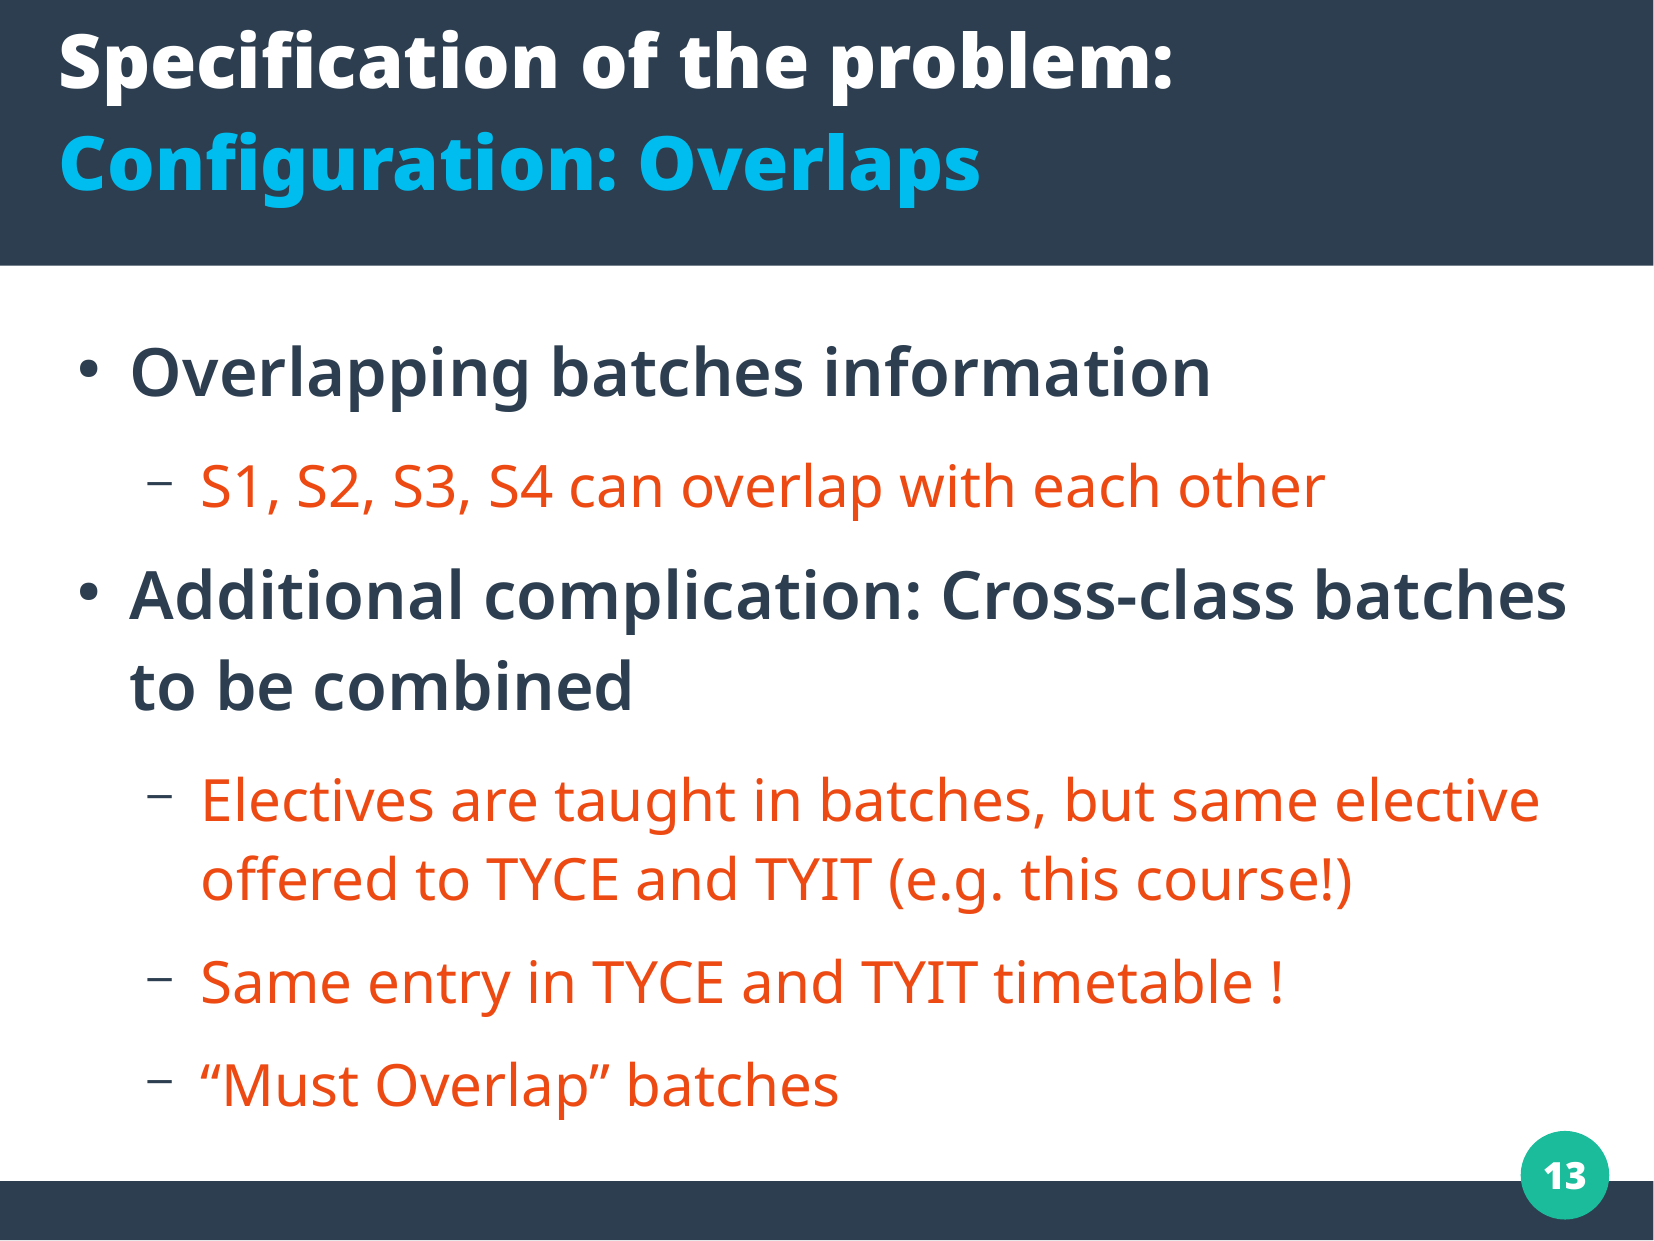

# Specification of the problem: Configuration: Overlaps
Overlapping batches information
S1, S2, S3, S4 can overlap with each other
Additional complication: Cross-class batches to be combined
Electives are taught in batches, but same elective offered to TYCE and TYIT (e.g. this course!)
Same entry in TYCE and TYIT timetable !
“Must Overlap” batches
13